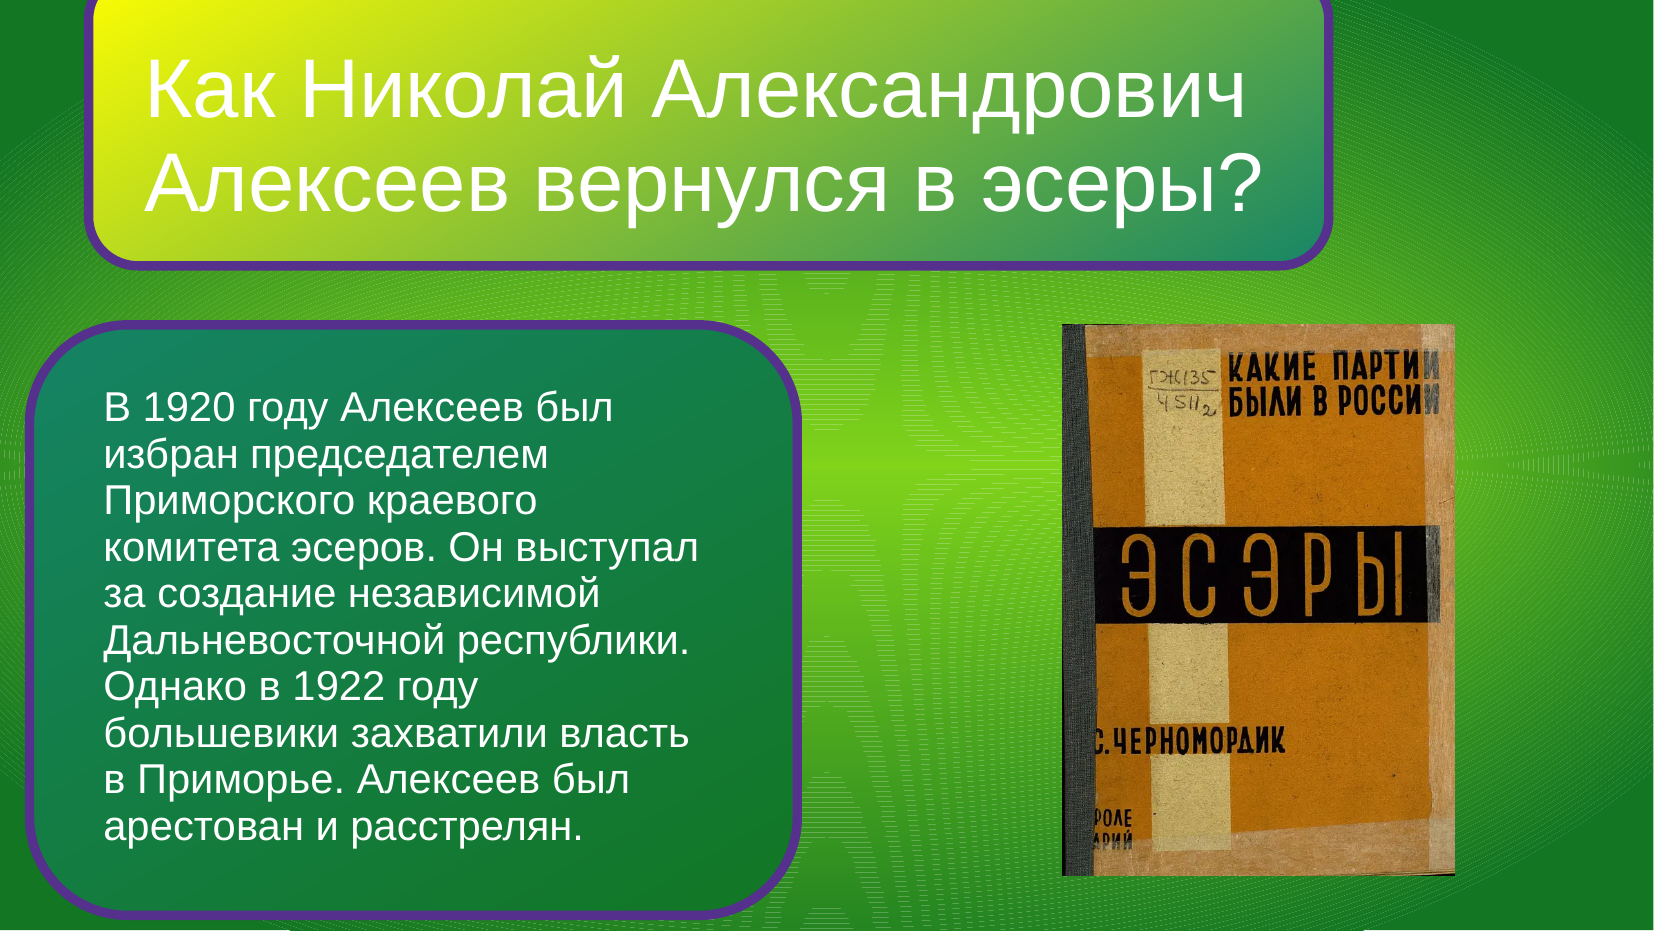

Как Николай Александрович Алексеев вернулся в эсеры?
В 1920 году Алексеев был избран председателем Приморского краевого комитета эсеров. Он выступал за создание независимой Дальневосточной республики. Однако в 1922 году большевики захватили власть в Приморье. Алексеев был арестован и расстрелян.